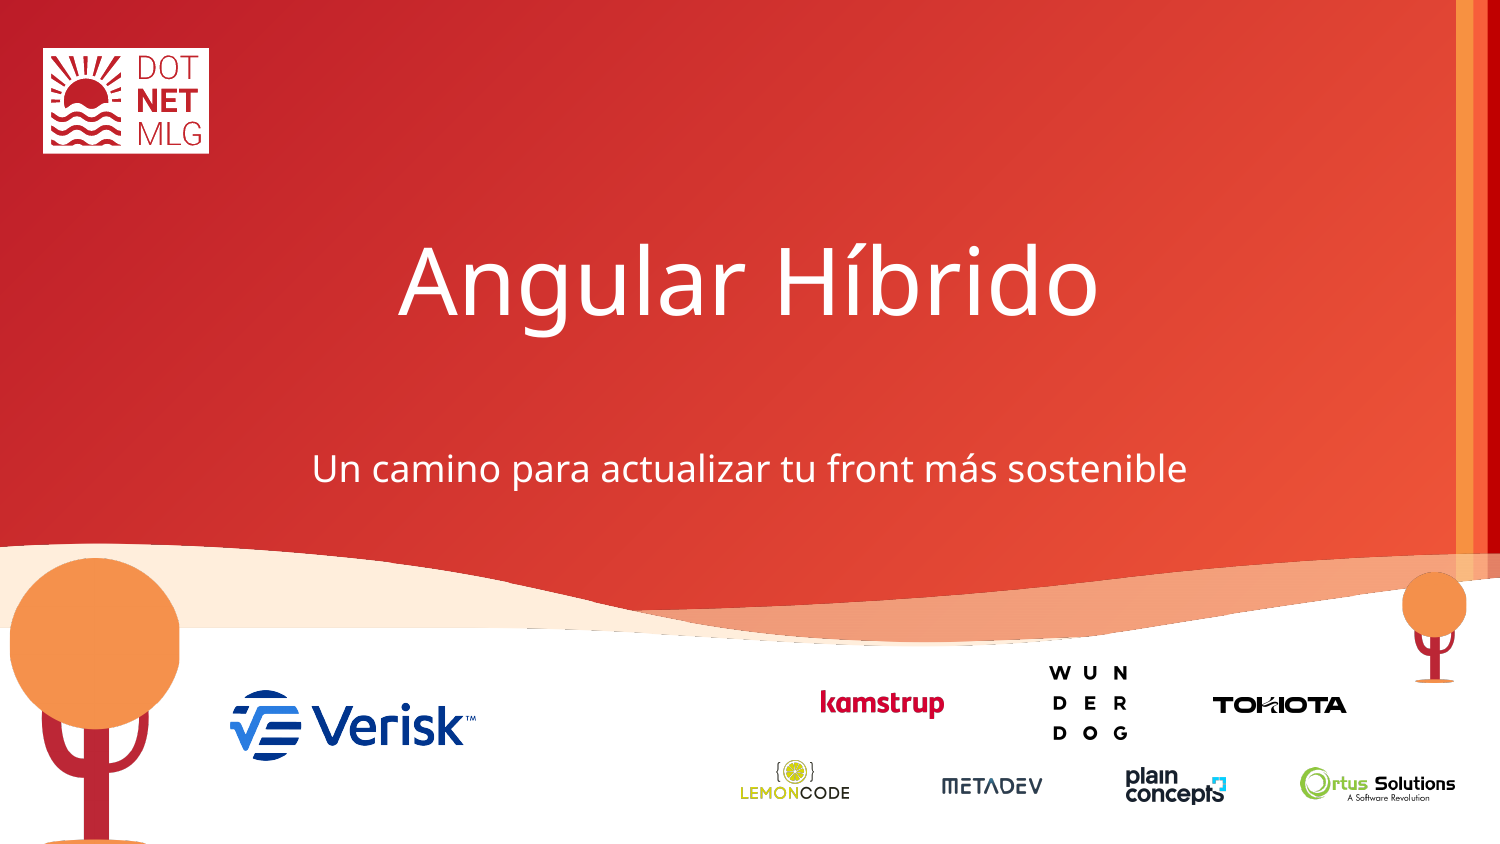

# Angular Híbrido
Un camino para actualizar tu front más sostenible